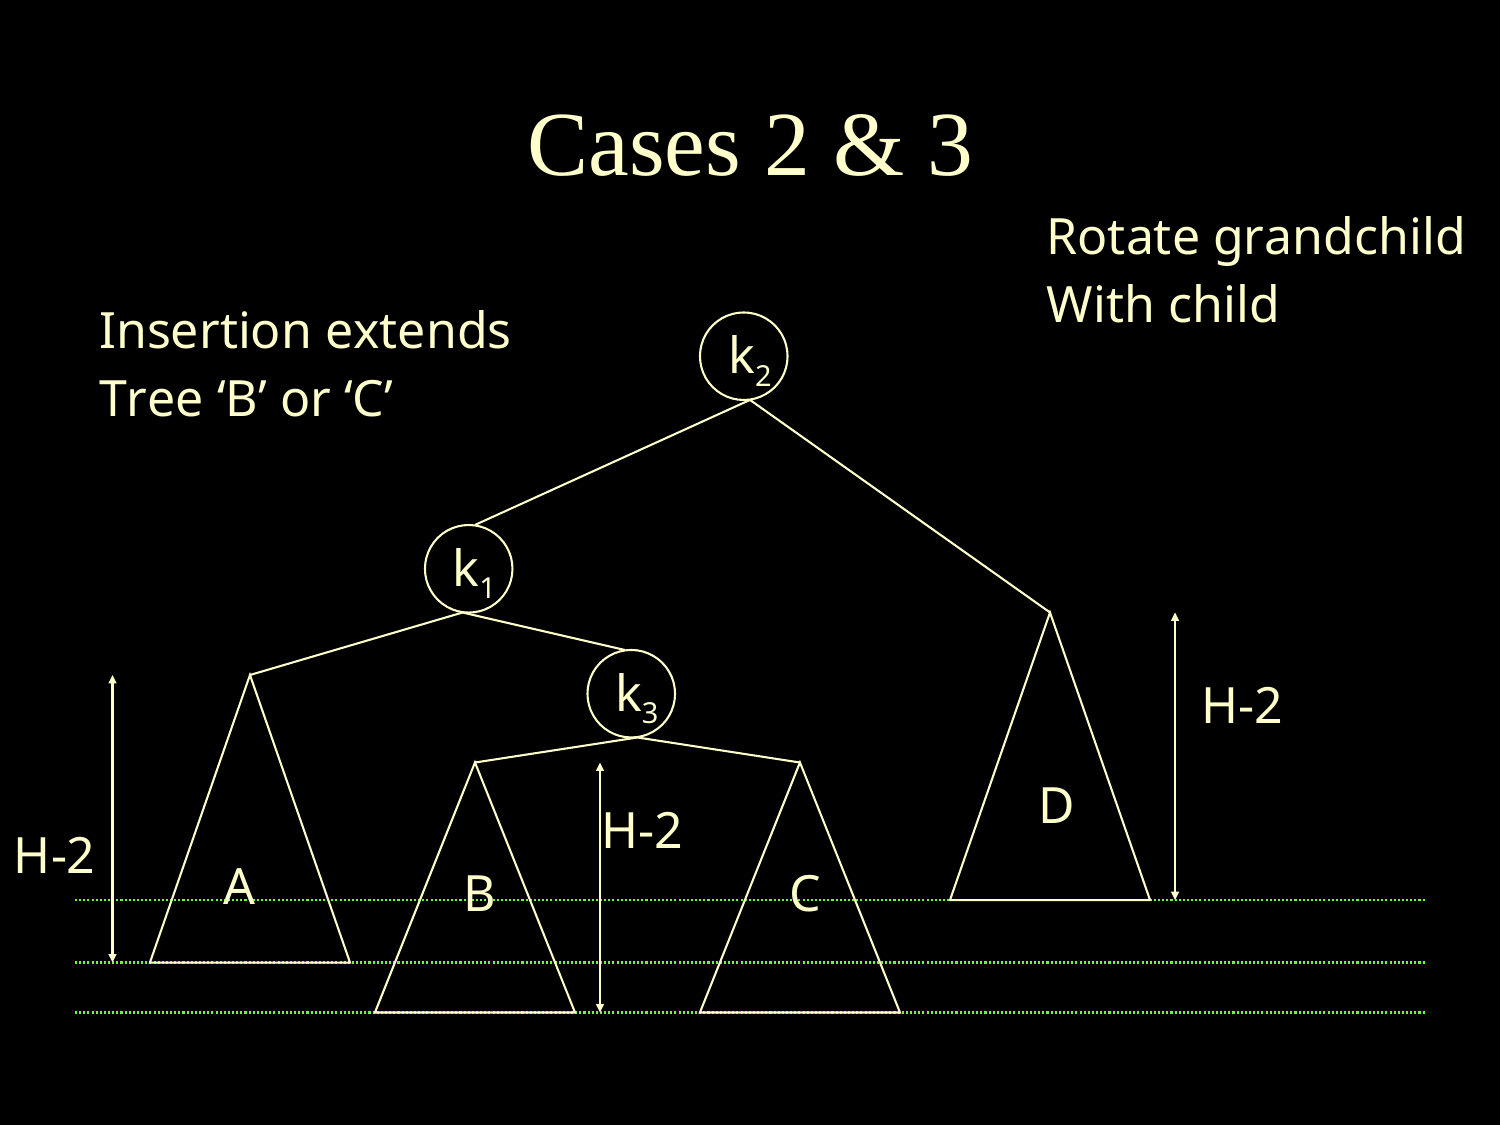

# Cases 2 & 3
Rotate grandchild
With child
Insertion extends
Tree ‘B’ or ‘C’
k2
k1
k3
H-2
D
H-2
H-2
A
B
C